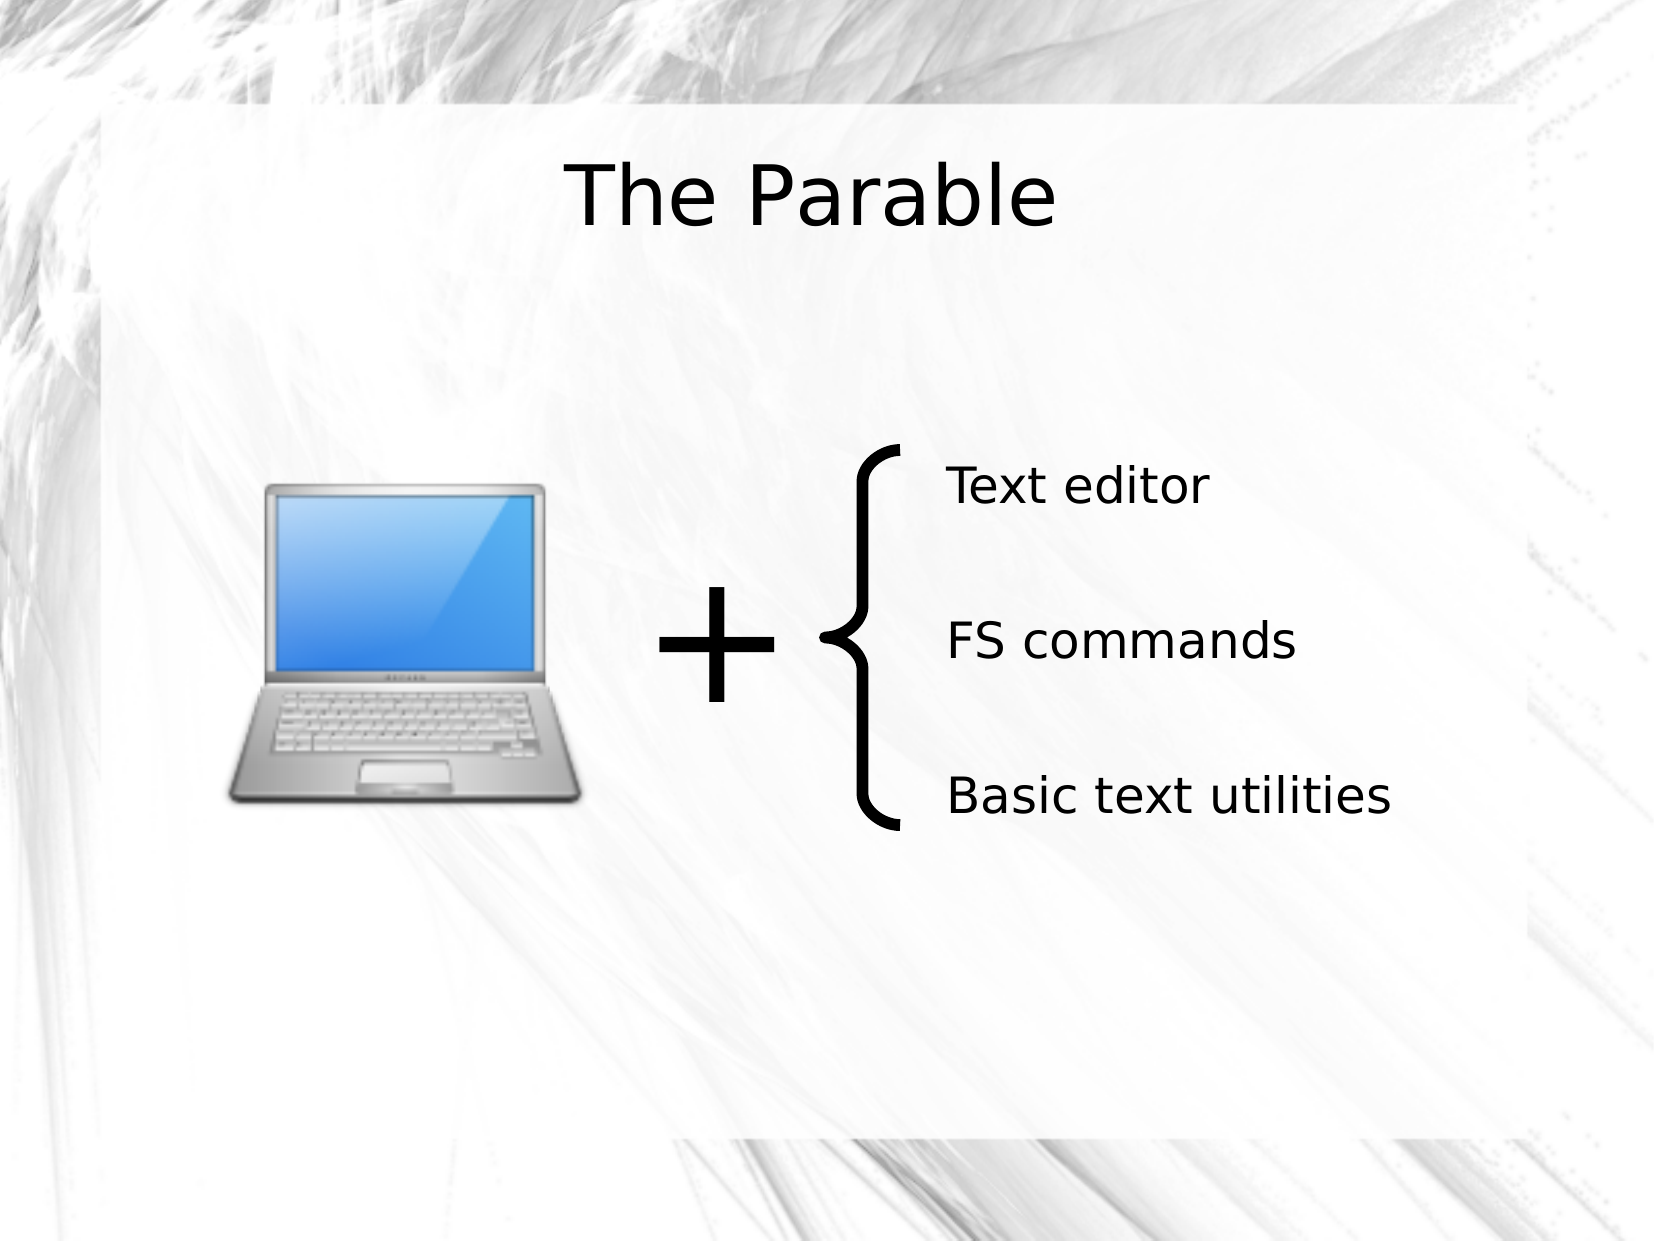

# The Parable
Text editor
FS commands
Basic text utilities
+